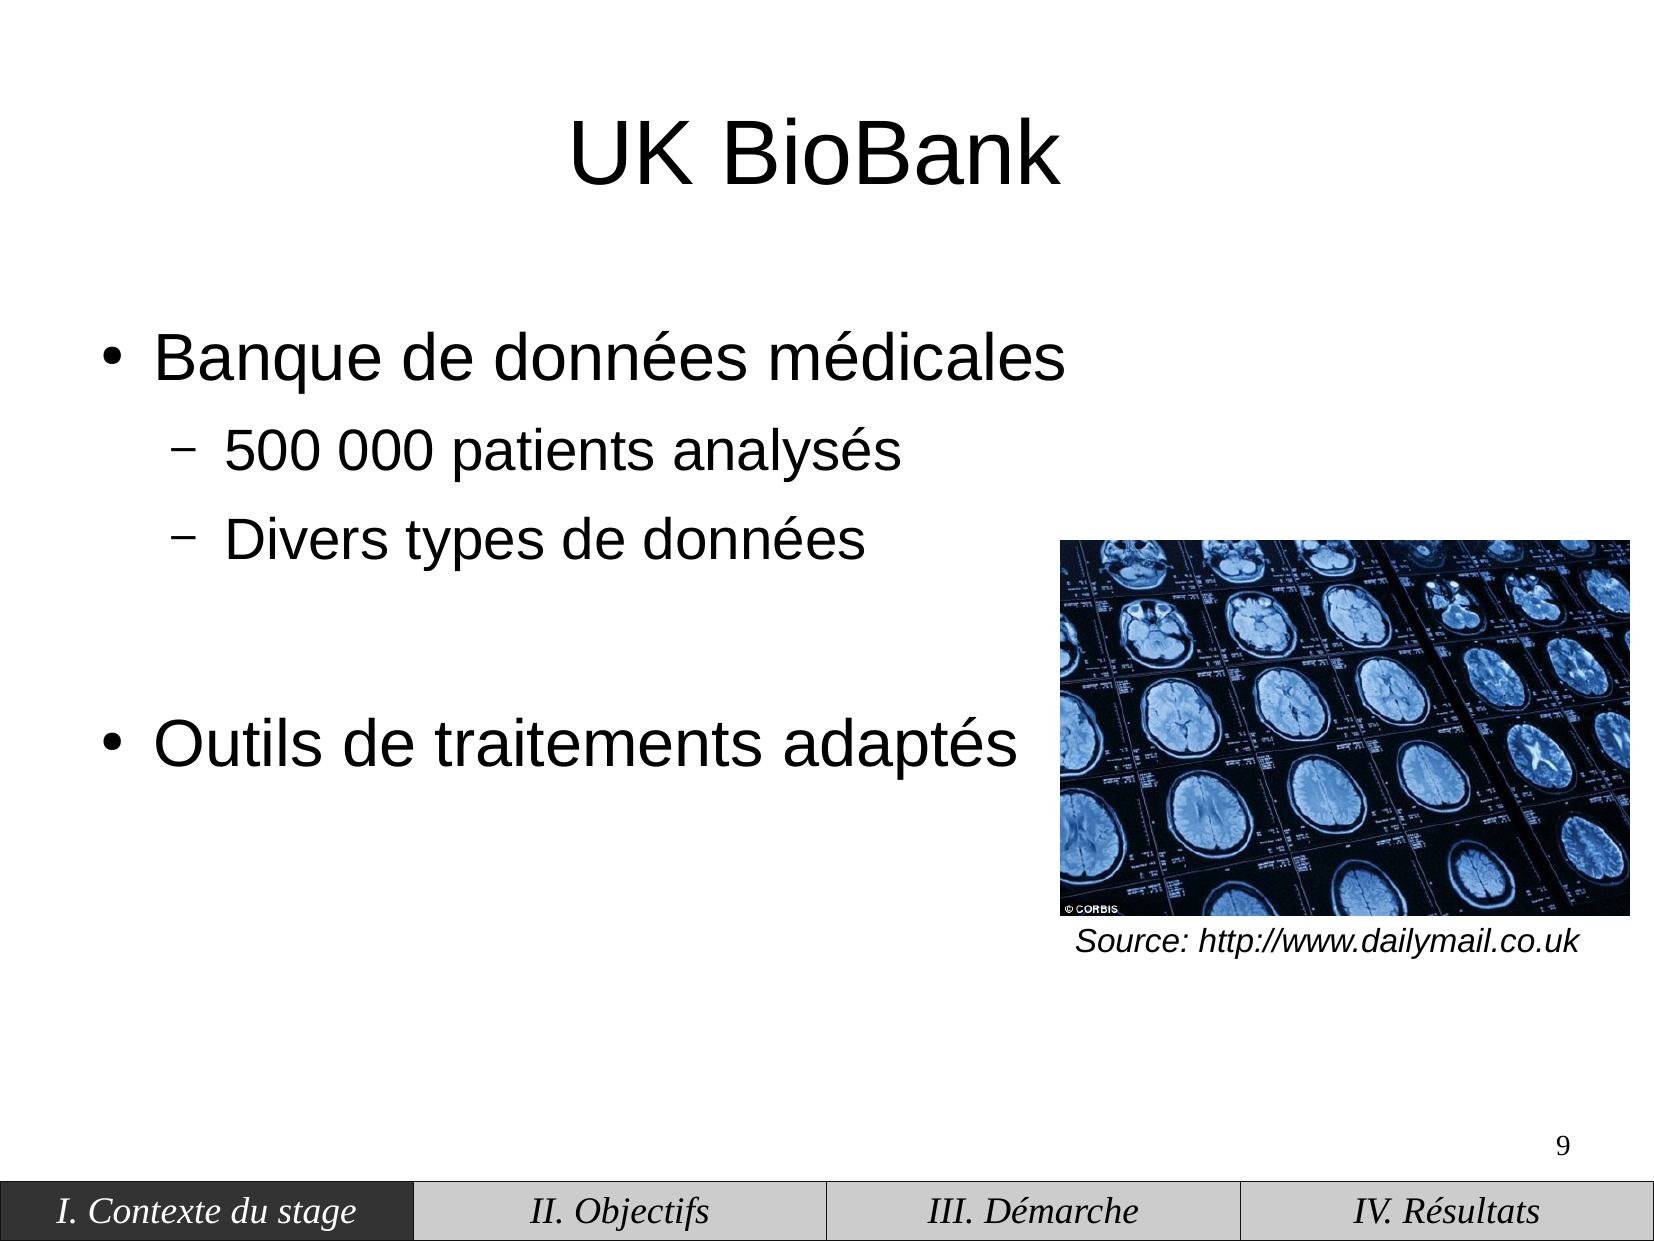

# UK BioBank
Banque de données médicales
500 000 patients analysés
Divers types de données
Outils de traitements adaptés
Source: http://www.dailymail.co.uk
9
I. Contexte du stage
II. Objectifs
III. Démarche
IV. Résultats